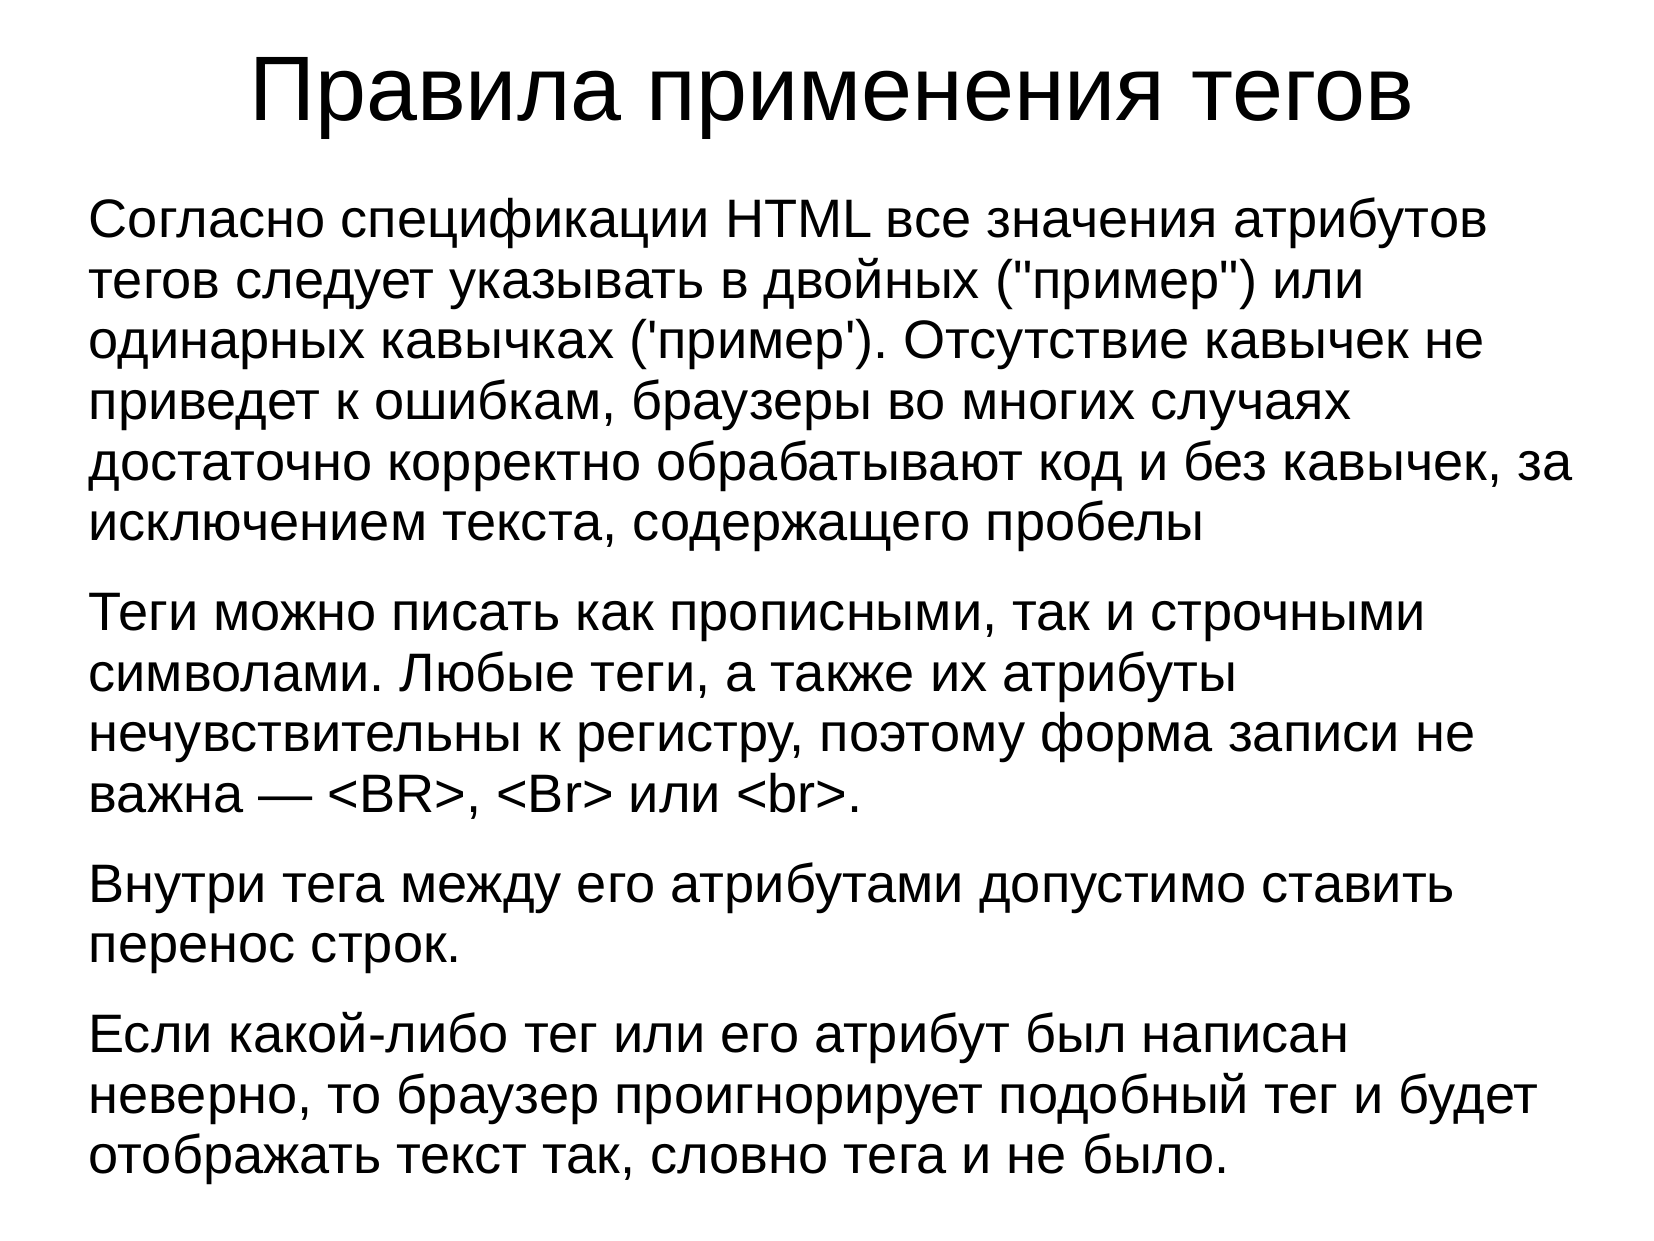

# Правила применения тегов
Согласно спецификации HTML все значения атрибутов тегов следует указывать в двойных ("пример") или одинарных кавычках ('пример'). Отсутствие кавычек не приведет к ошибкам, браузеры во многих случаях достаточно корректно обрабатывают код и без кавычек, за исключением текста, содержащего пробелы
Теги можно писать как прописными, так и строчными символами. Любые теги, а также их атрибуты нечувствительны к регистру, поэтому форма записи не важна — <BR>, <Br> или <br>.
Внутри тега между его атрибутами допустимо ставить перенос строк.
Если какой-либо тег или его атрибут был написан неверно, то браузер проигнорирует подобный тег и будет отображать текст так, словно тега и не было.